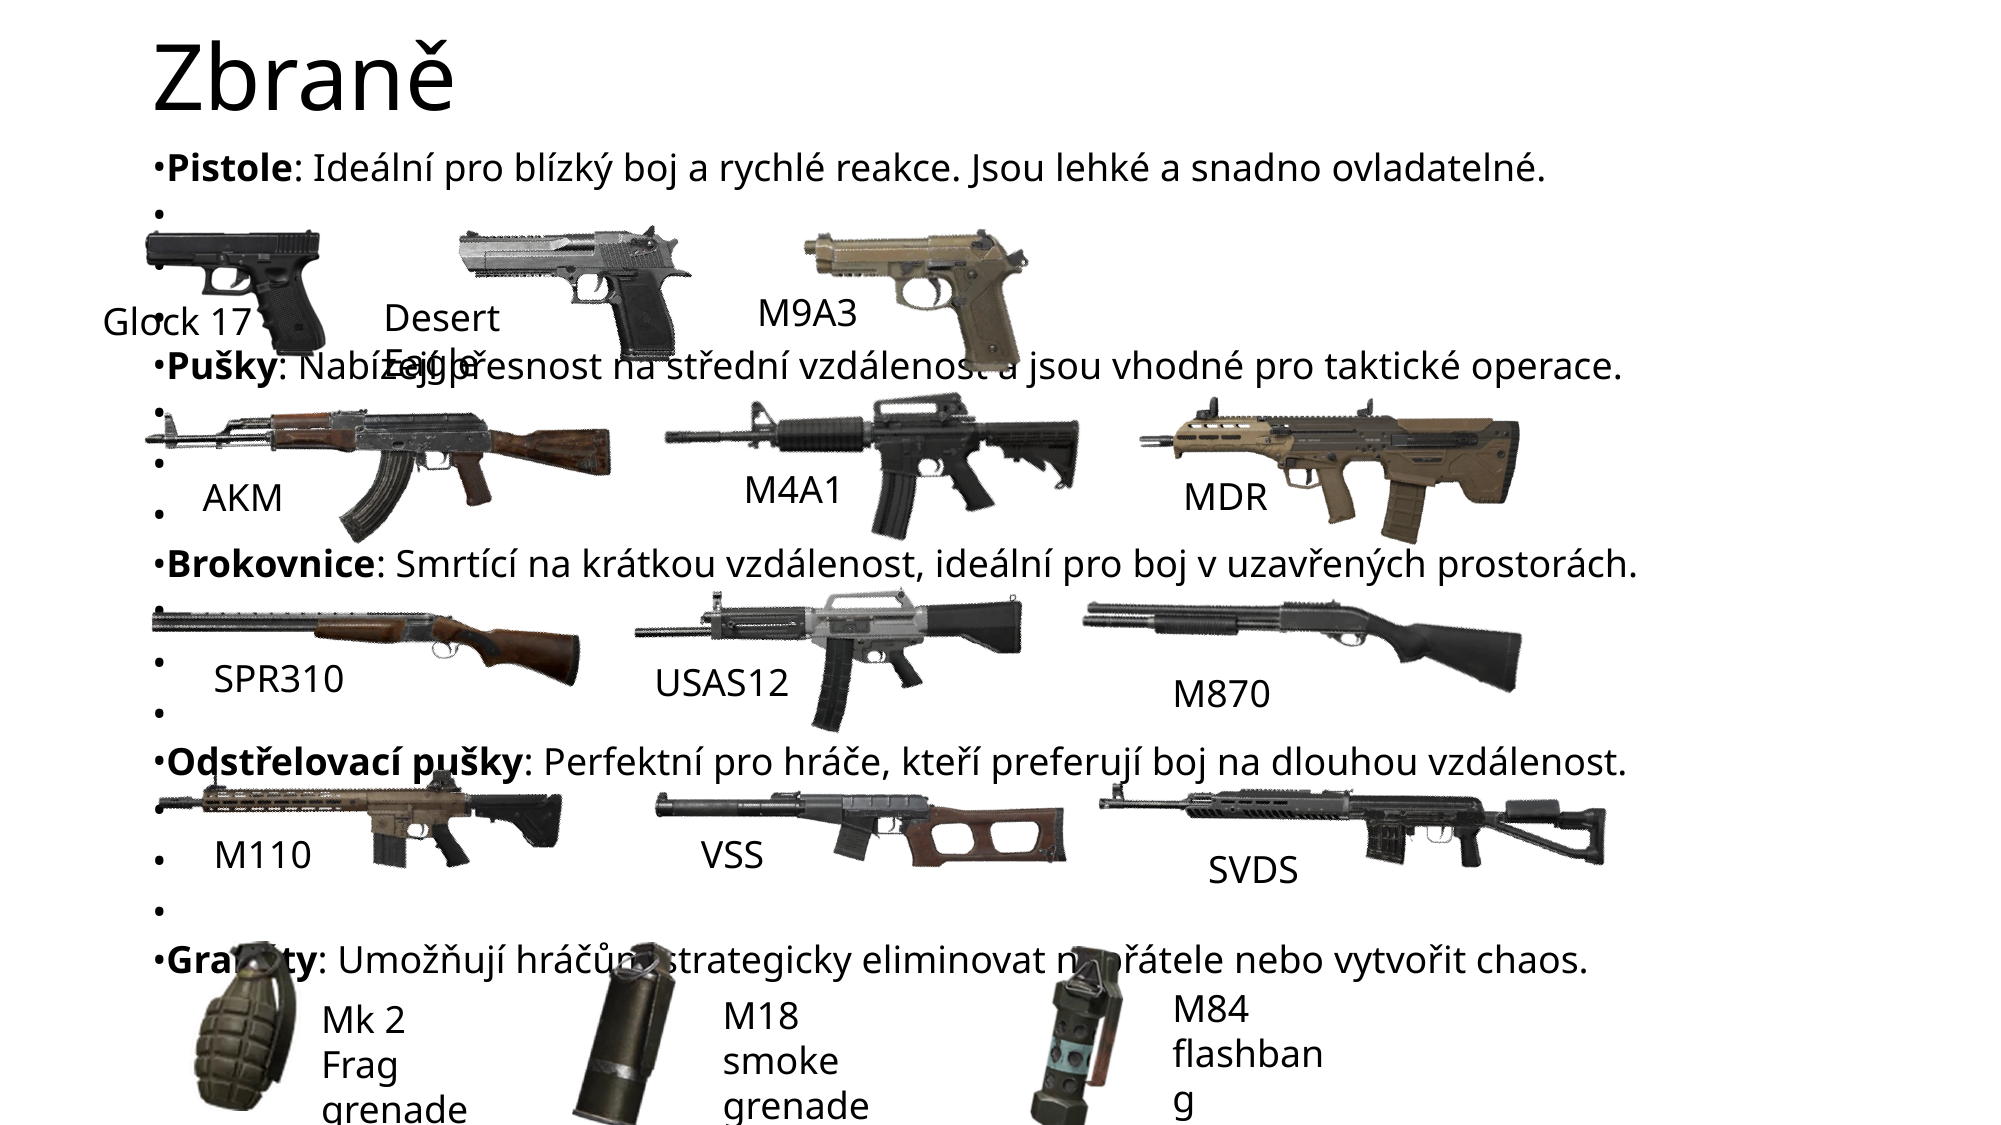

# Zbraně
Pistole: Ideální pro blízký boj a rychlé reakce. Jsou lehké a snadno ovladatelné.
Pušky: Nabízejí přesnost na střední vzdálenost a jsou vhodné pro taktické operace.
Brokovnice: Smrtící na krátkou vzdálenost, ideální pro boj v uzavřených prostorách.
Odstřelovací pušky: Perfektní pro hráče, kteří preferují boj na dlouhou vzdálenost.
Granáty: Umožňují hráčům strategicky eliminovat nepřátele nebo vytvořit chaos.
M9A3
Desert Eagle
Glock 17
M4A1
MDR
AKM
SPR310
USAS12
M870
M110
VSS
SVDS
M84 flashbang
M18 smoke
grenade
Mk 2 Frag grenade